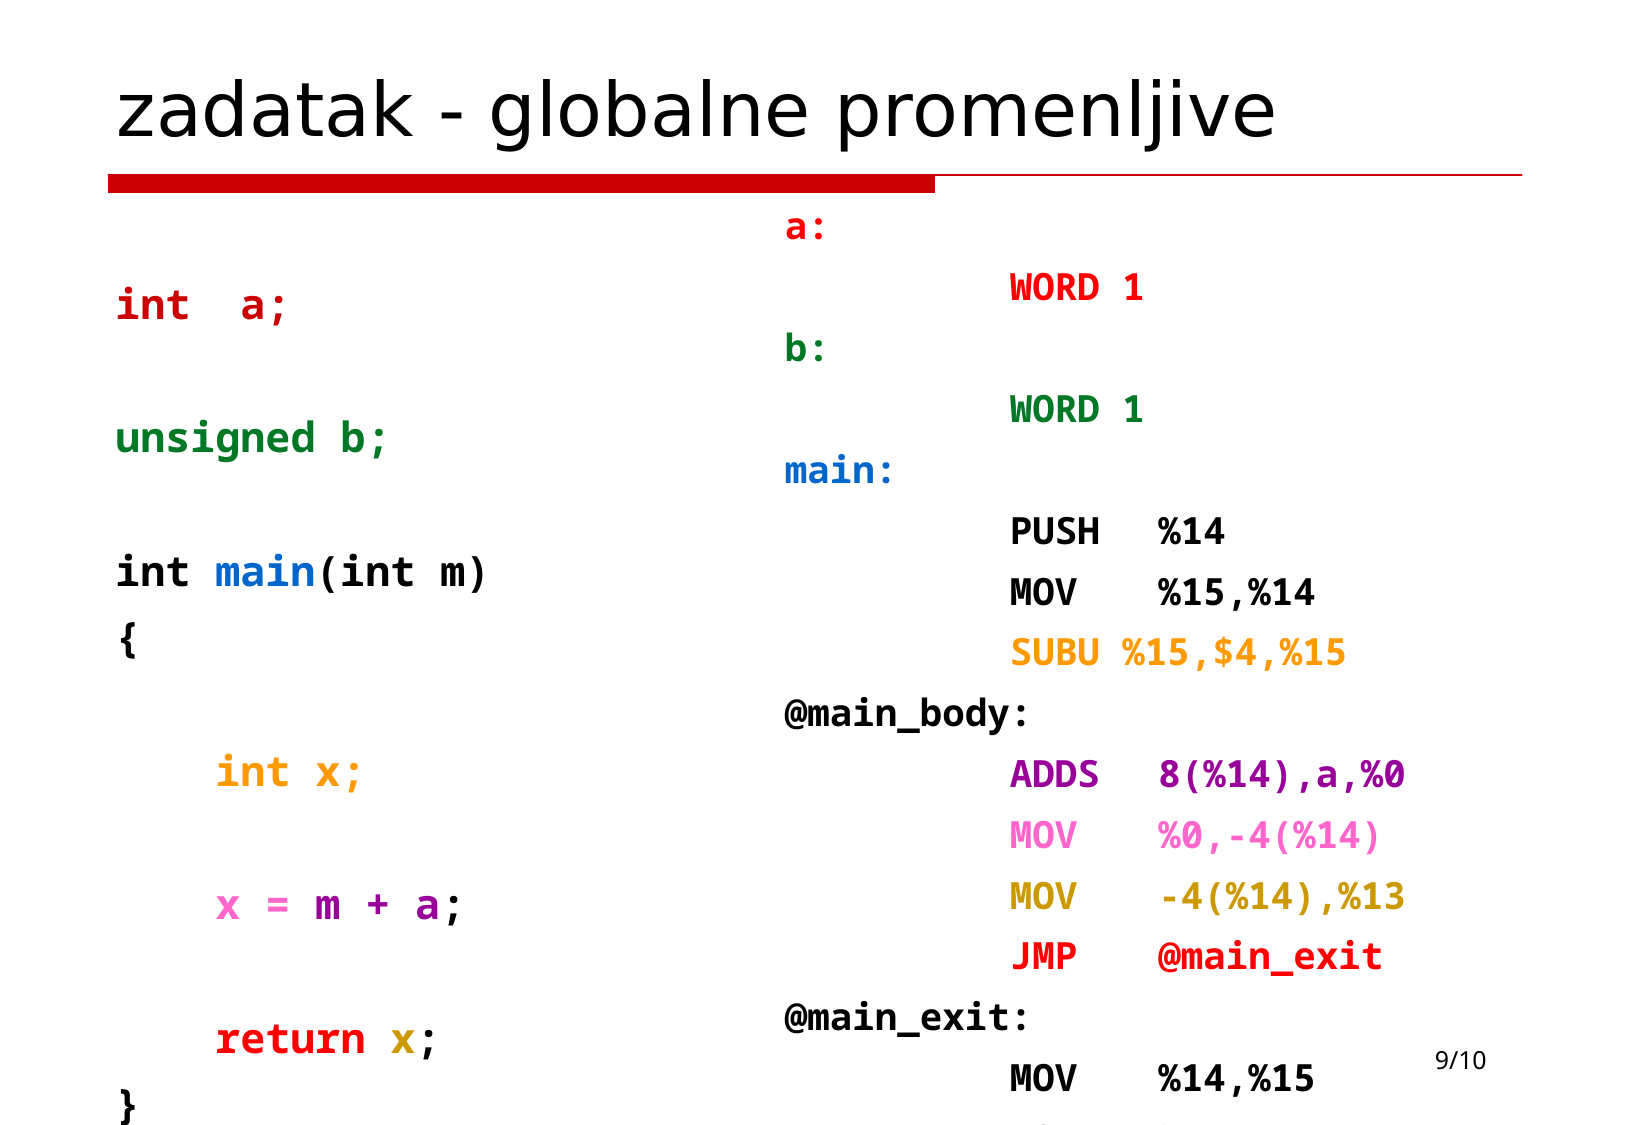

# zadatak - globalne promenljive
int a;
unsigned b;
int main(int m)
{
 int x;
 x = m + a;
 return x;
}
a:
 WORD 1
b:
 WORD 1
main:
 PUSH	%14
 MOV 	%15,%14
 SUBU %15,$4,%15
@main_body:
 ADDS	8(%14),a,%0
 MOV 	%0,-4(%14)
 MOV 	-4(%14),%13
 JMP 	@main_exit
@main_exit:
 MOV 	%14,%15
 POP 	%14
 RET
9